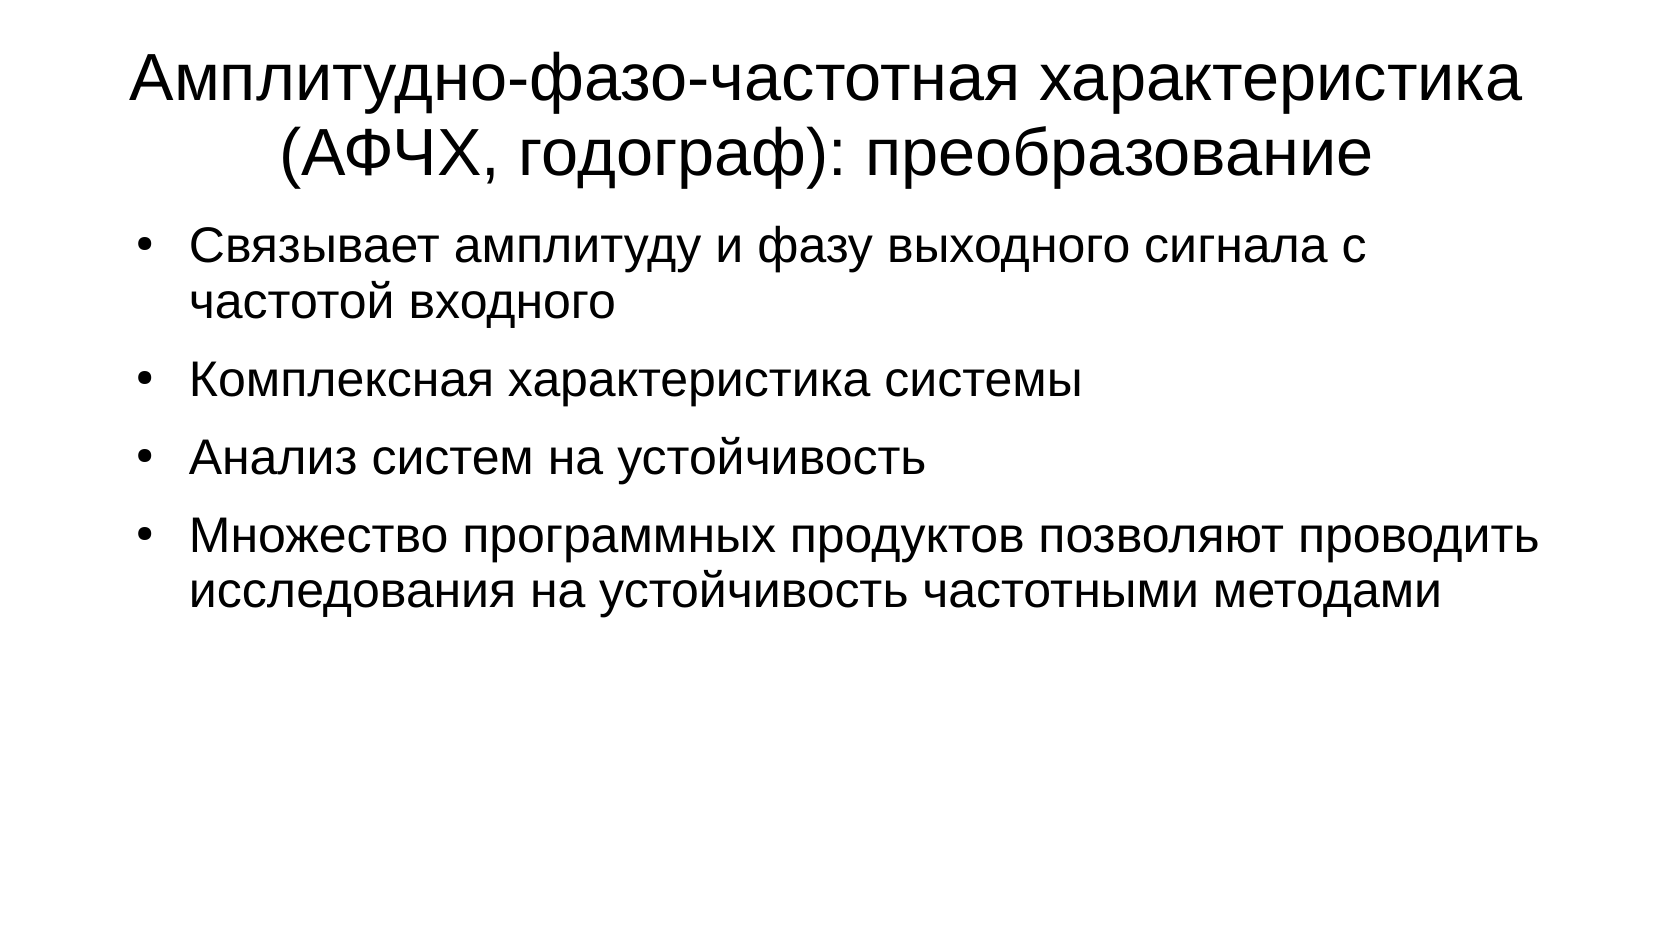

# Амплитудно-фазо-частотная характеристика (АФЧХ, годограф): преобразование
Связывает амплитуду и фазу выходного сигнала с частотой входного
Комплексная характеристика системы
Анализ систем на устойчивость
Множество программных продуктов позволяют проводить исследования на устойчивость частотными методами